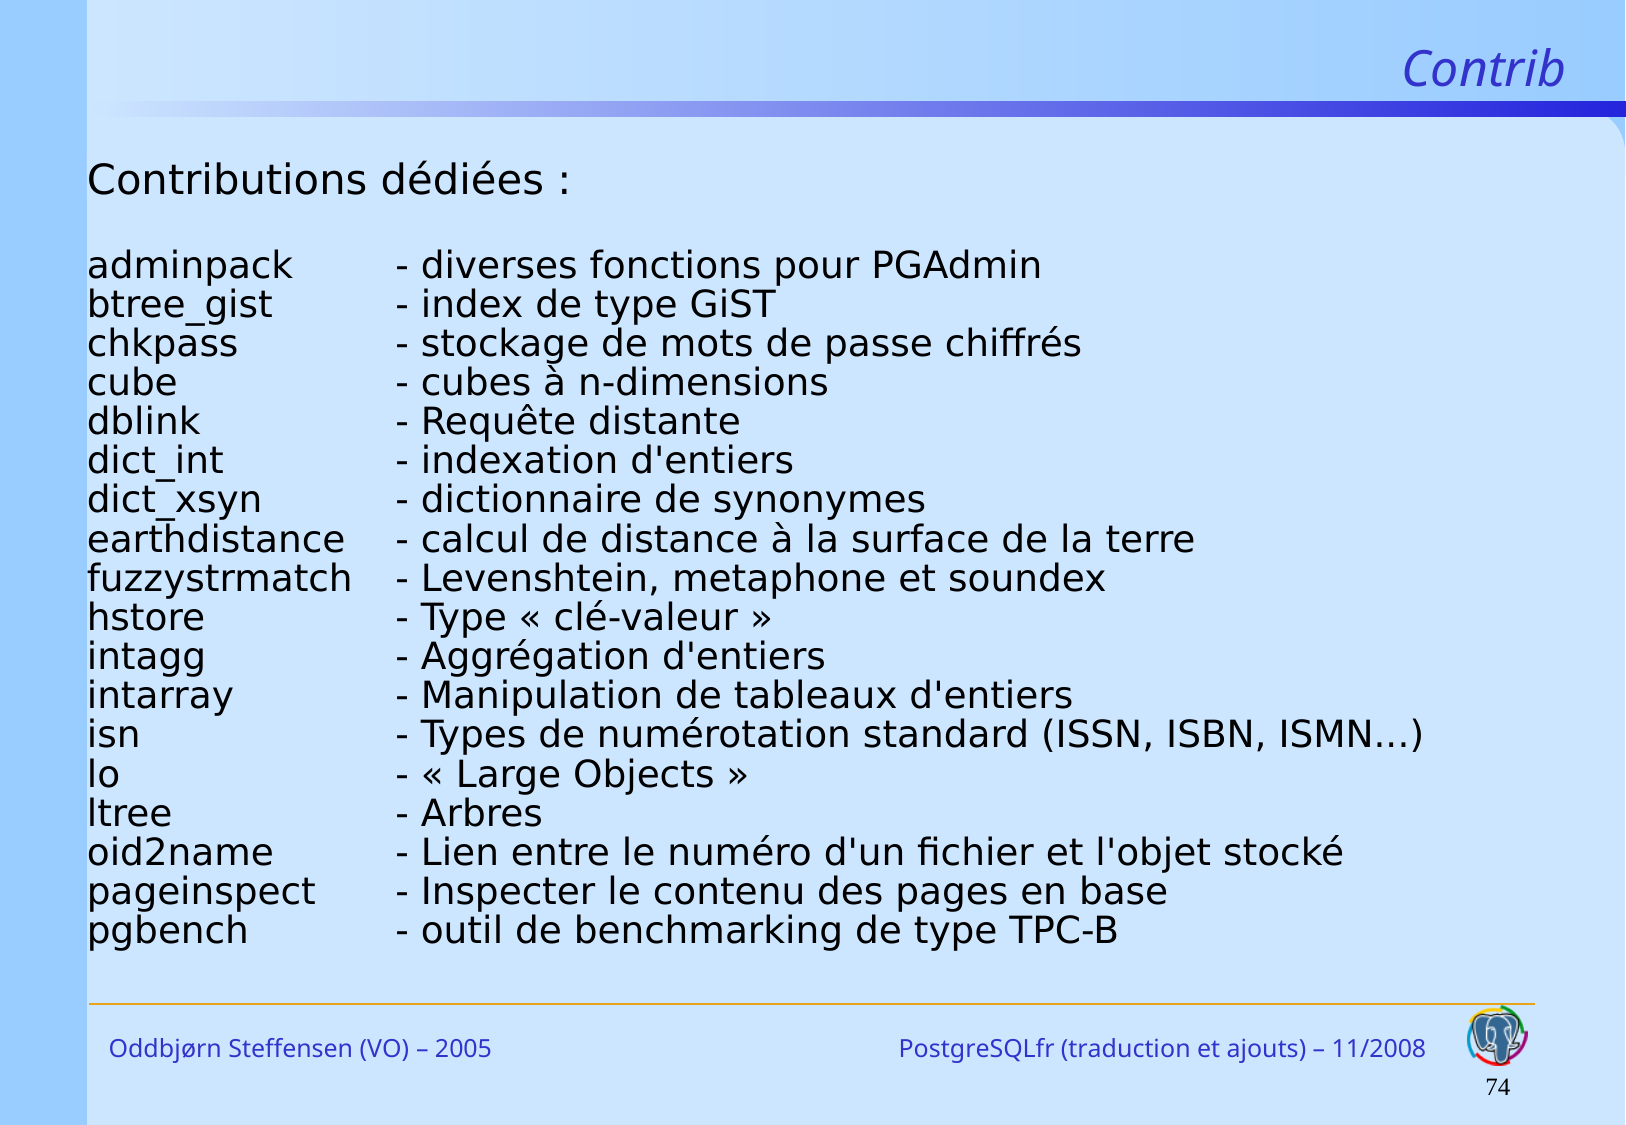

# Contrib
Contributions dédiées :
adminpack	- diverses fonctions pour PGAdmin
btree_gist	- index de type GiST
chkpass	- stockage de mots de passe chiffrés
cube	- cubes à n-dimensions
dblink 	- Requête distante
dict_int	- indexation d'entiers
dict_xsyn	- dictionnaire de synonymes
earthdistance	- calcul de distance à la surface de la terre
fuzzystrmatch 	- Levenshtein, metaphone et soundex
hstore	- Type « clé-valeur »
intagg	- Aggrégation d'entiers
intarray	- Manipulation de tableaux d'entiers
isn 	- Types de numérotation standard (ISSN, ISBN, ISMN...)
lo	- « Large Objects »
ltree	- Arbres
oid2name	- Lien entre le numéro d'un fichier et l'objet stocké
pageinspect	- Inspecter le contenu des pages en base
pgbench 	- outil de benchmarking de type TPC-B